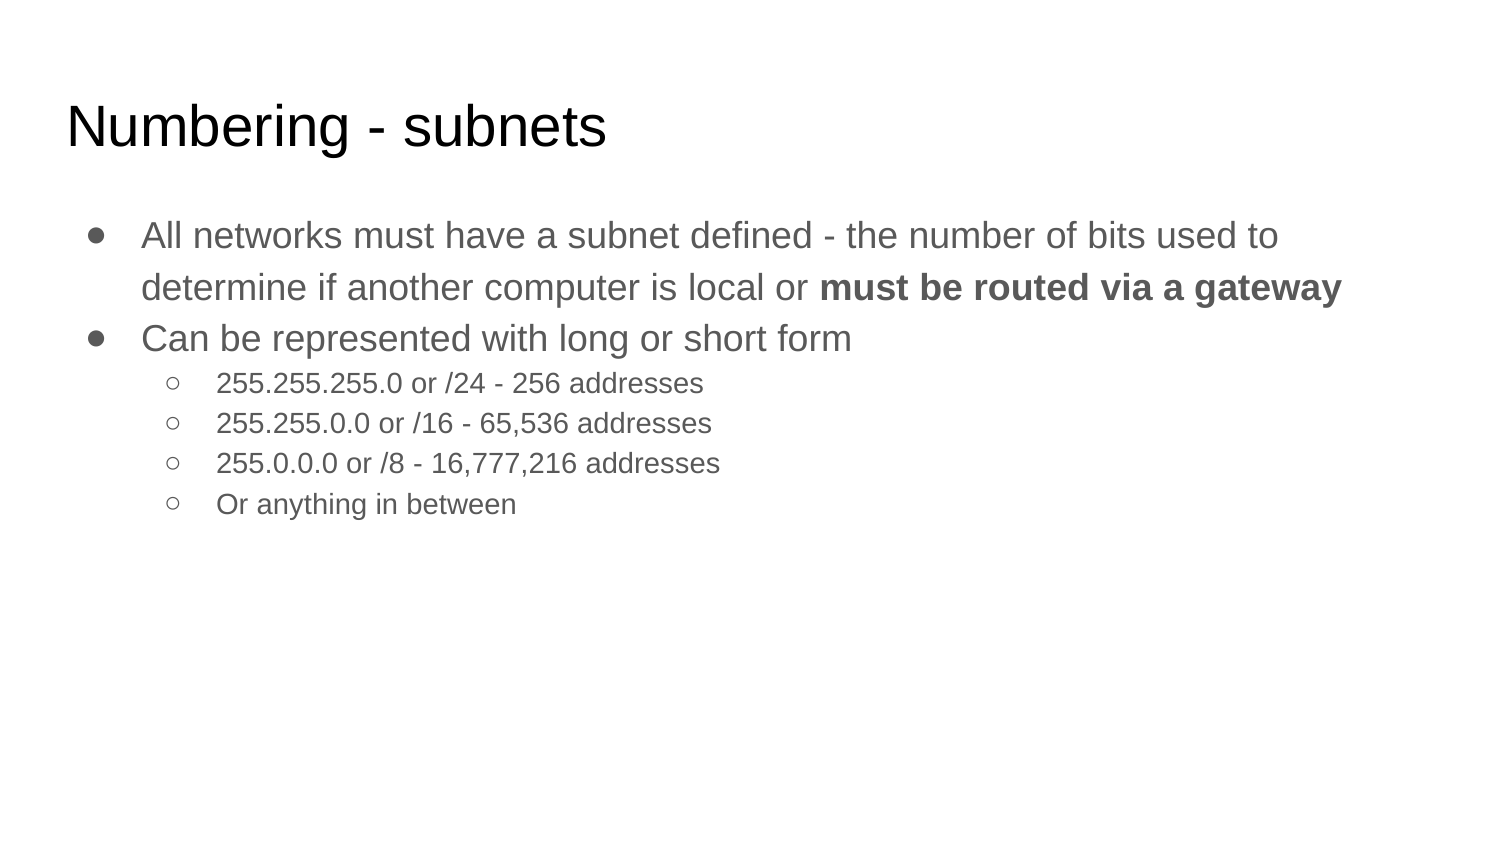

# Numbering - subnets
All networks must have a subnet defined - the number of bits used to determine if another computer is local or must be routed via a gateway
Can be represented with long or short form
255.255.255.0 or /24 - 256 addresses
255.255.0.0 or /16 - 65,536 addresses
255.0.0.0 or /8 - 16,777,216 addresses
Or anything in between